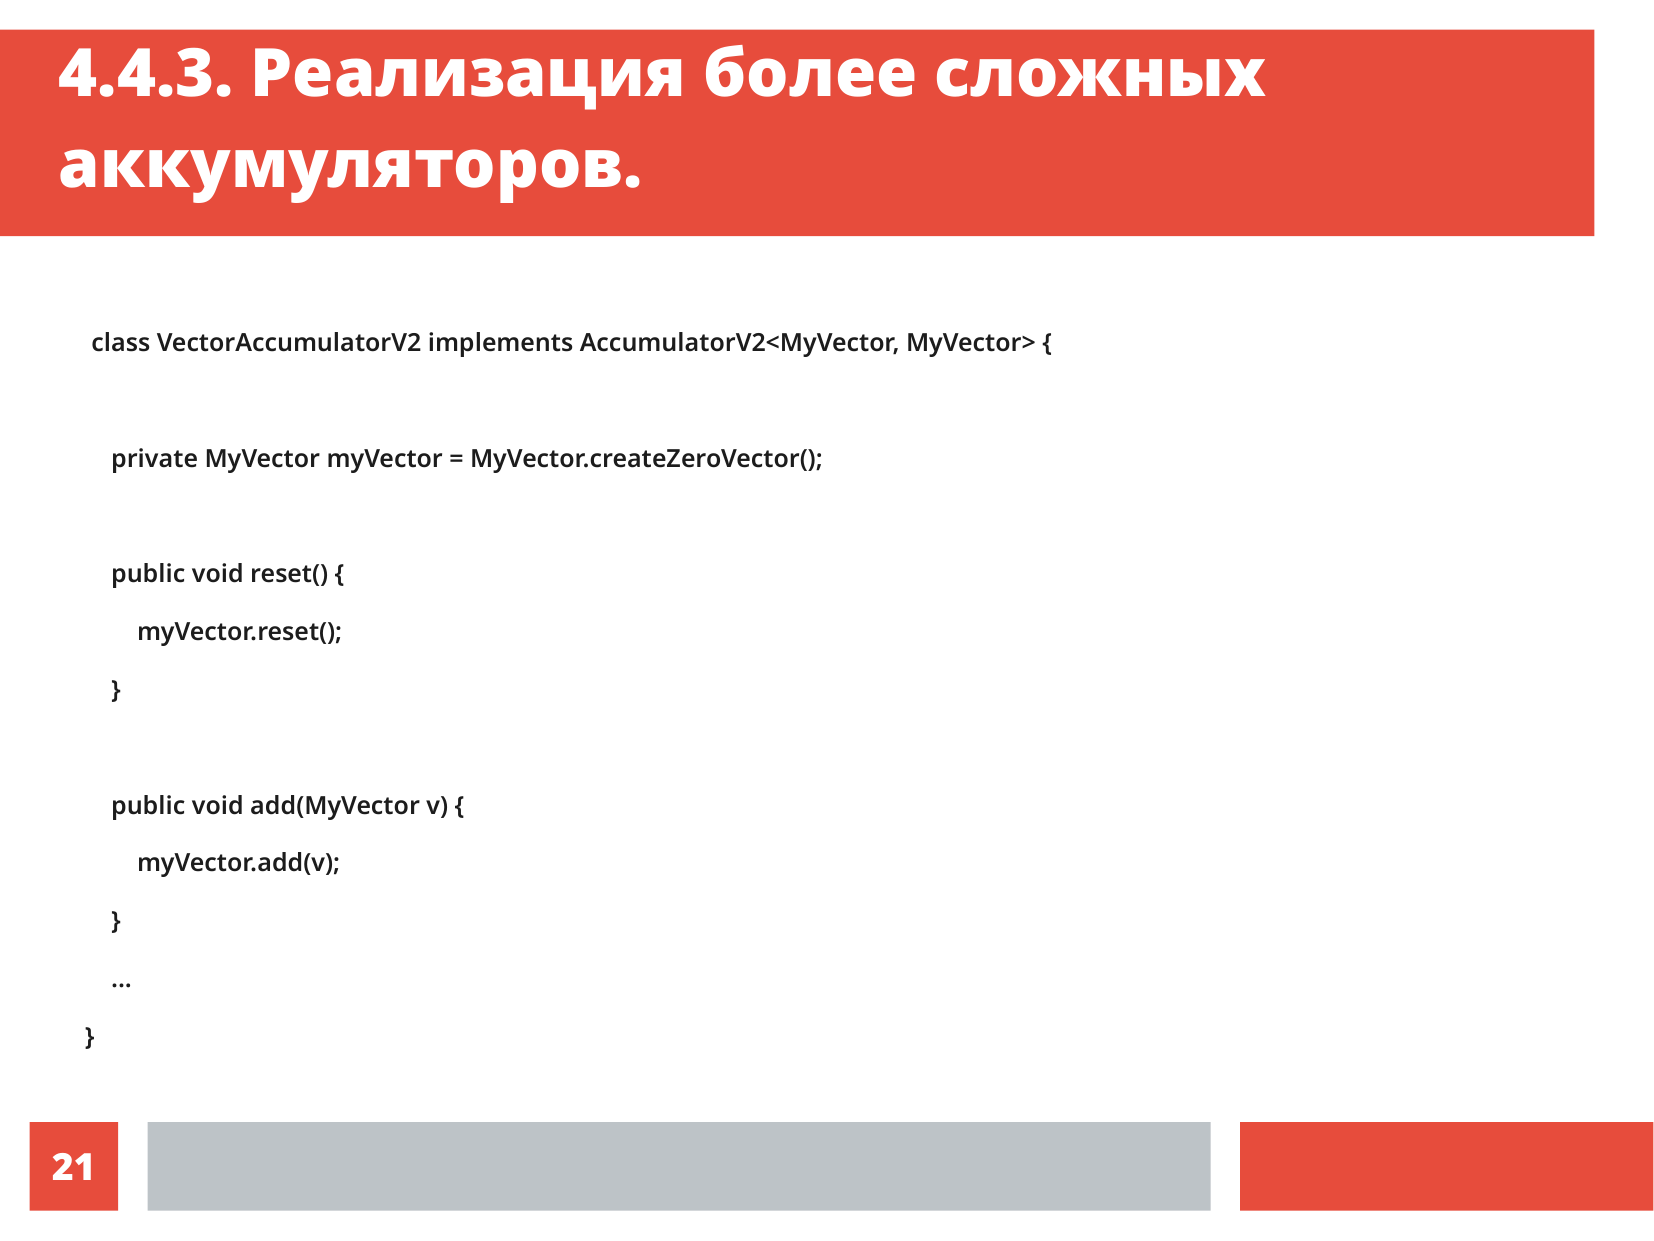

# 4.4.3. Реализация более сложных аккумуляторов.
 class VectorAccumulatorV2 implements AccumulatorV2<MyVector, MyVector> {
 private MyVector myVector = MyVector.createZeroVector();
 public void reset() {
 myVector.reset();
 }
 public void add(MyVector v) {
 myVector.add(v);
 }
 ...
 }
21